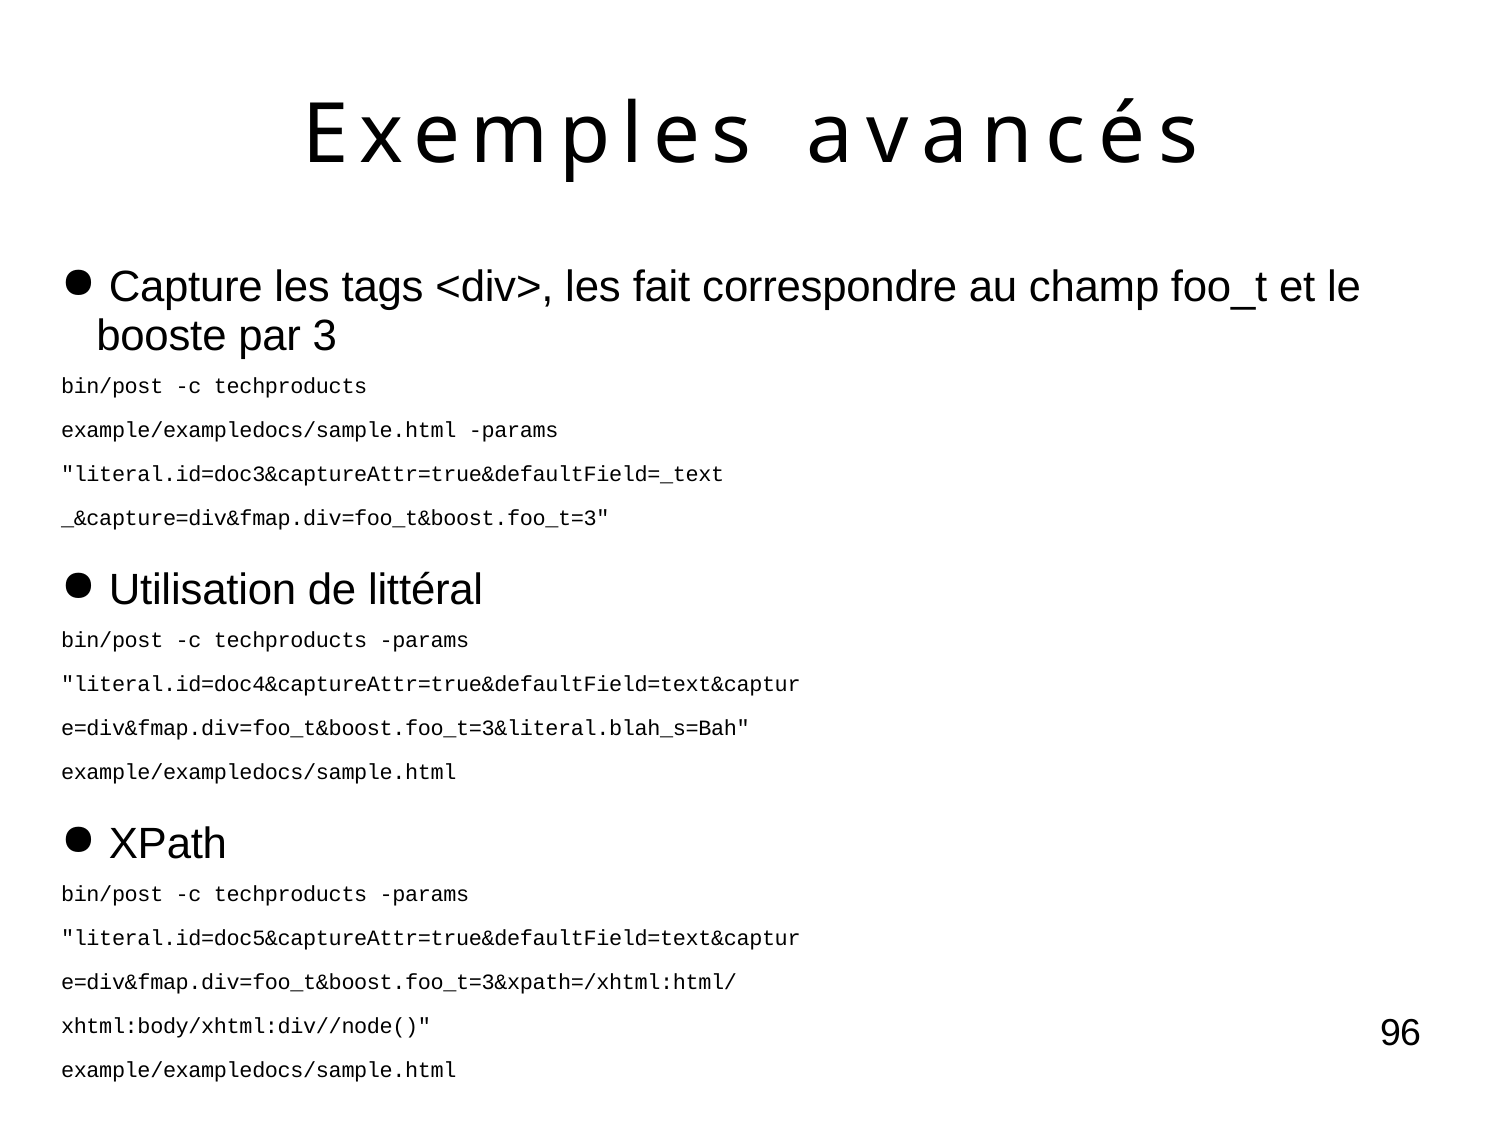

# Exemples	avancés
 Capture les tags <div>, les fait correspondre au champ foo_t et le booste par 3
bin/post -c techproducts
example/exampledocs/sample.html -params
"literal.id=doc3&captureAttr=true&defaultField=_text
_&capture=div&fmap.div=foo_t&boost.foo_t=3"
 Utilisation de littéral
bin/post -c techproducts -params
"literal.id=doc4&captureAttr=true&defaultField=text&captur
e=div&fmap.div=foo_t&boost.foo_t=3&literal.blah_s=Bah"
example/exampledocs/sample.html
 XPath
bin/post -c techproducts -params
"literal.id=doc5&captureAttr=true&defaultField=text&captur
e=div&fmap.div=foo_t&boost.foo_t=3&xpath=/xhtml:html/
xhtml:body/xhtml:div//node()"
example/exampledocs/sample.html
96